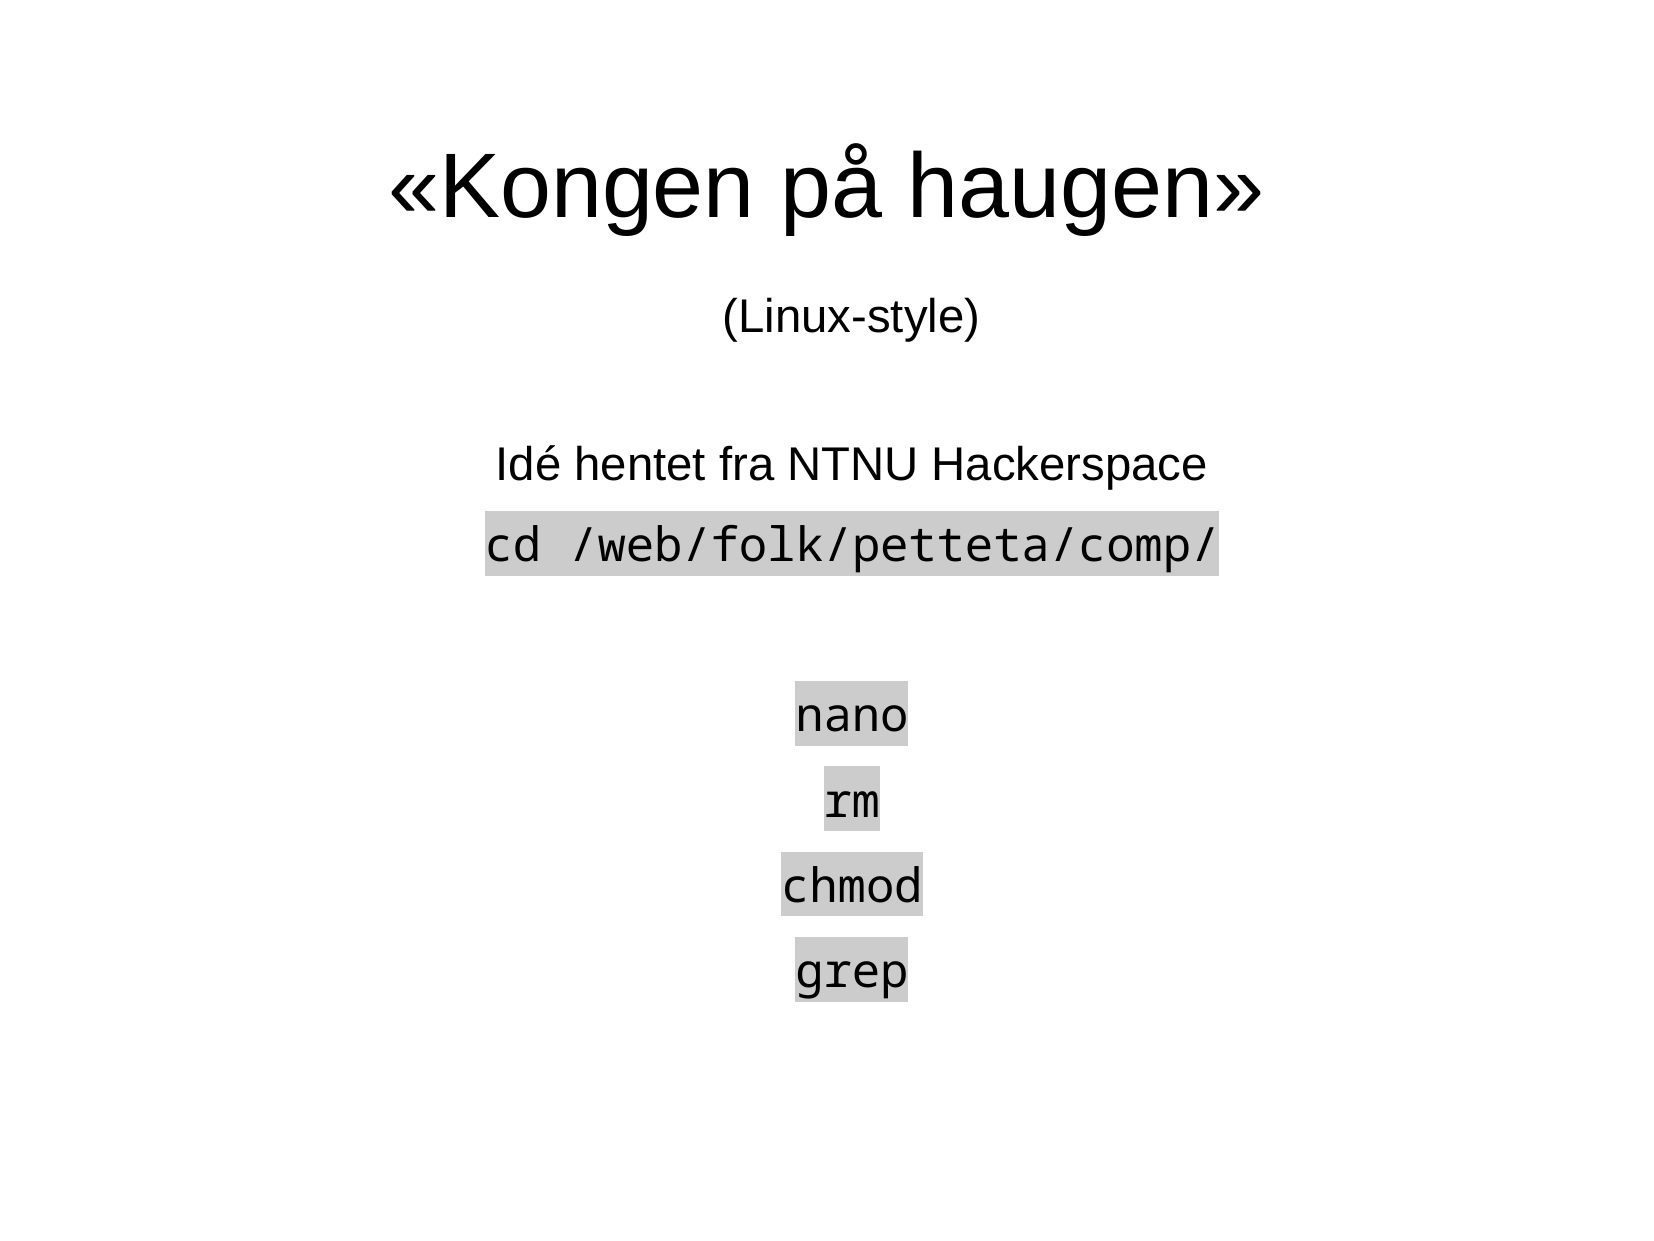

# «Kongen på haugen»
(Linux-style)
Idé hentet fra NTNU Hackerspace
cd /web/folk/petteta/comp/
nano
rm
chmod
grep